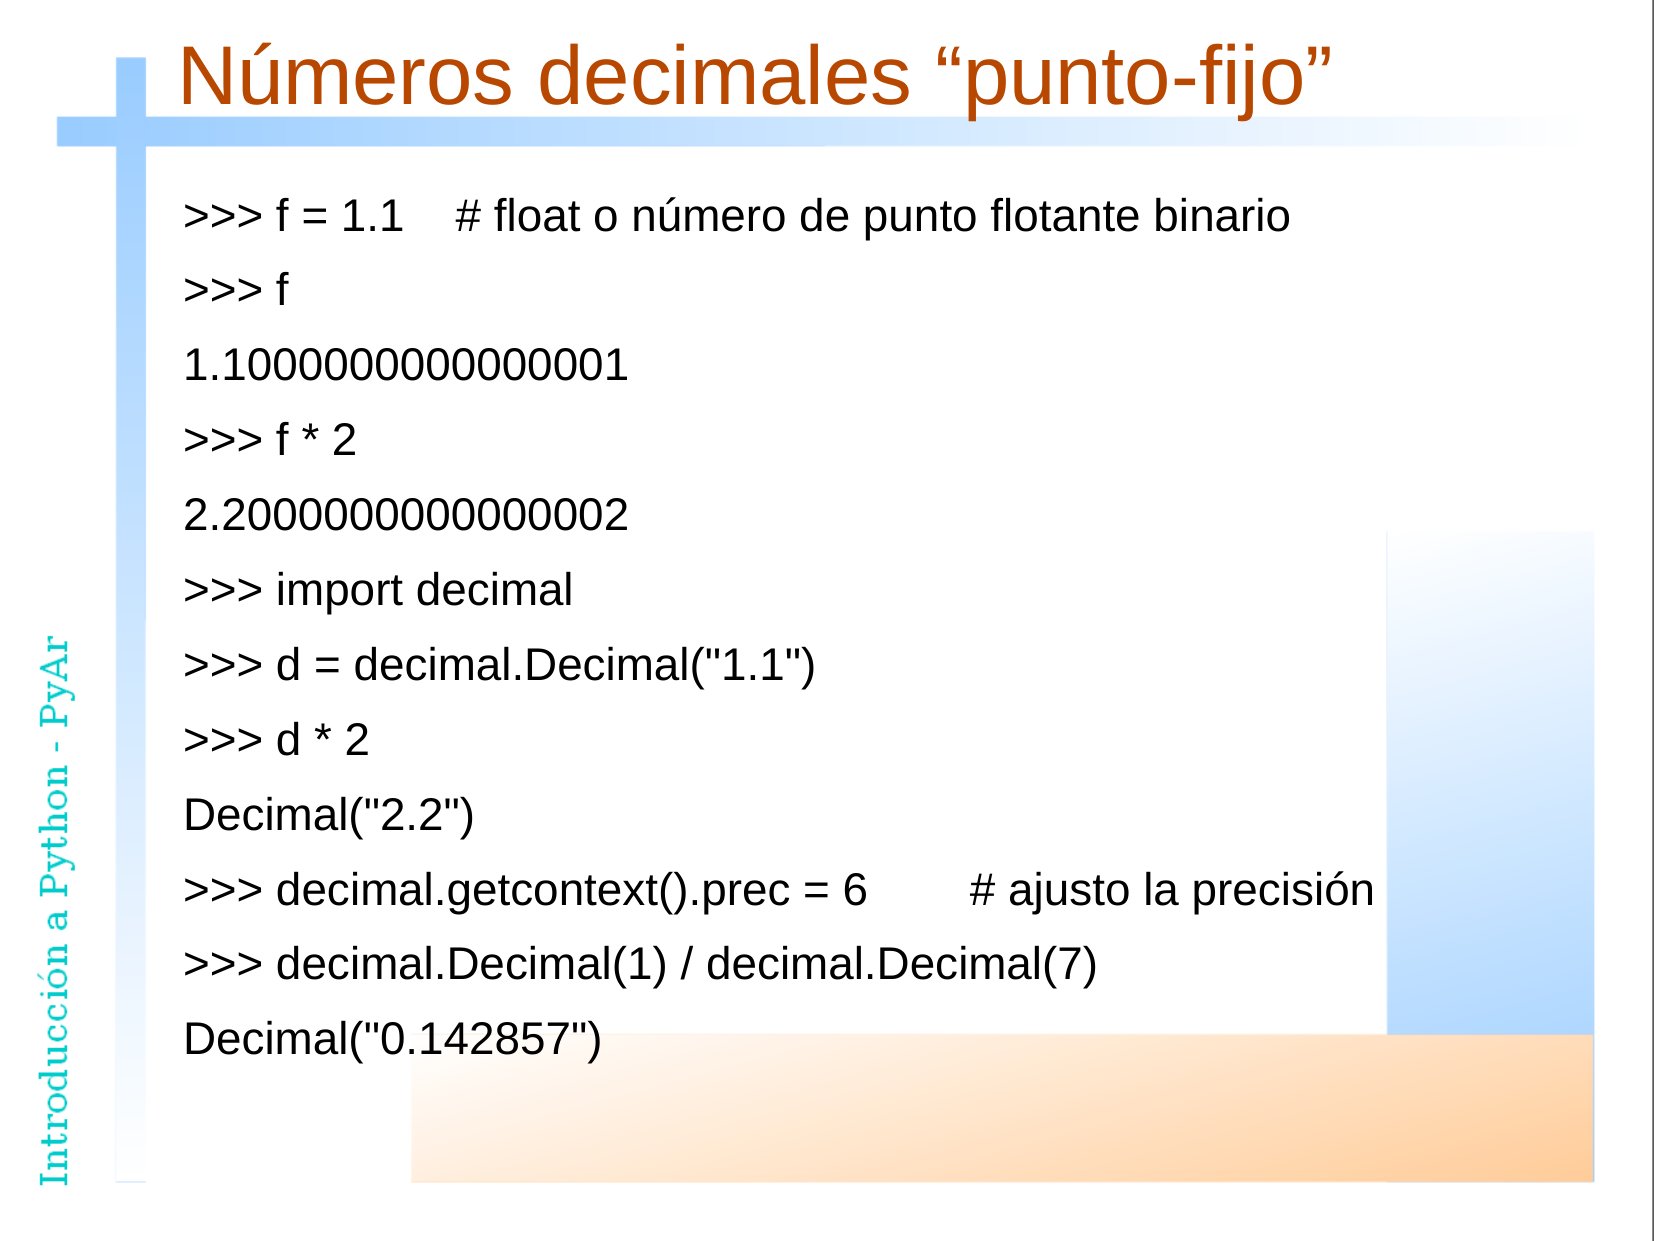

# Números decimales “punto-fijo”
>>> f = 1.1 # float o número de punto flotante binario
>>> f
1.1000000000000001
>>> f * 2
2.2000000000000002
>>> import decimal
>>> d = decimal.Decimal("1.1")
>>> d * 2
Decimal("2.2")
>>> decimal.getcontext().prec = 6 # ajusto la precisión
>>> decimal.Decimal(1) / decimal.Decimal(7)
Decimal("0.142857")